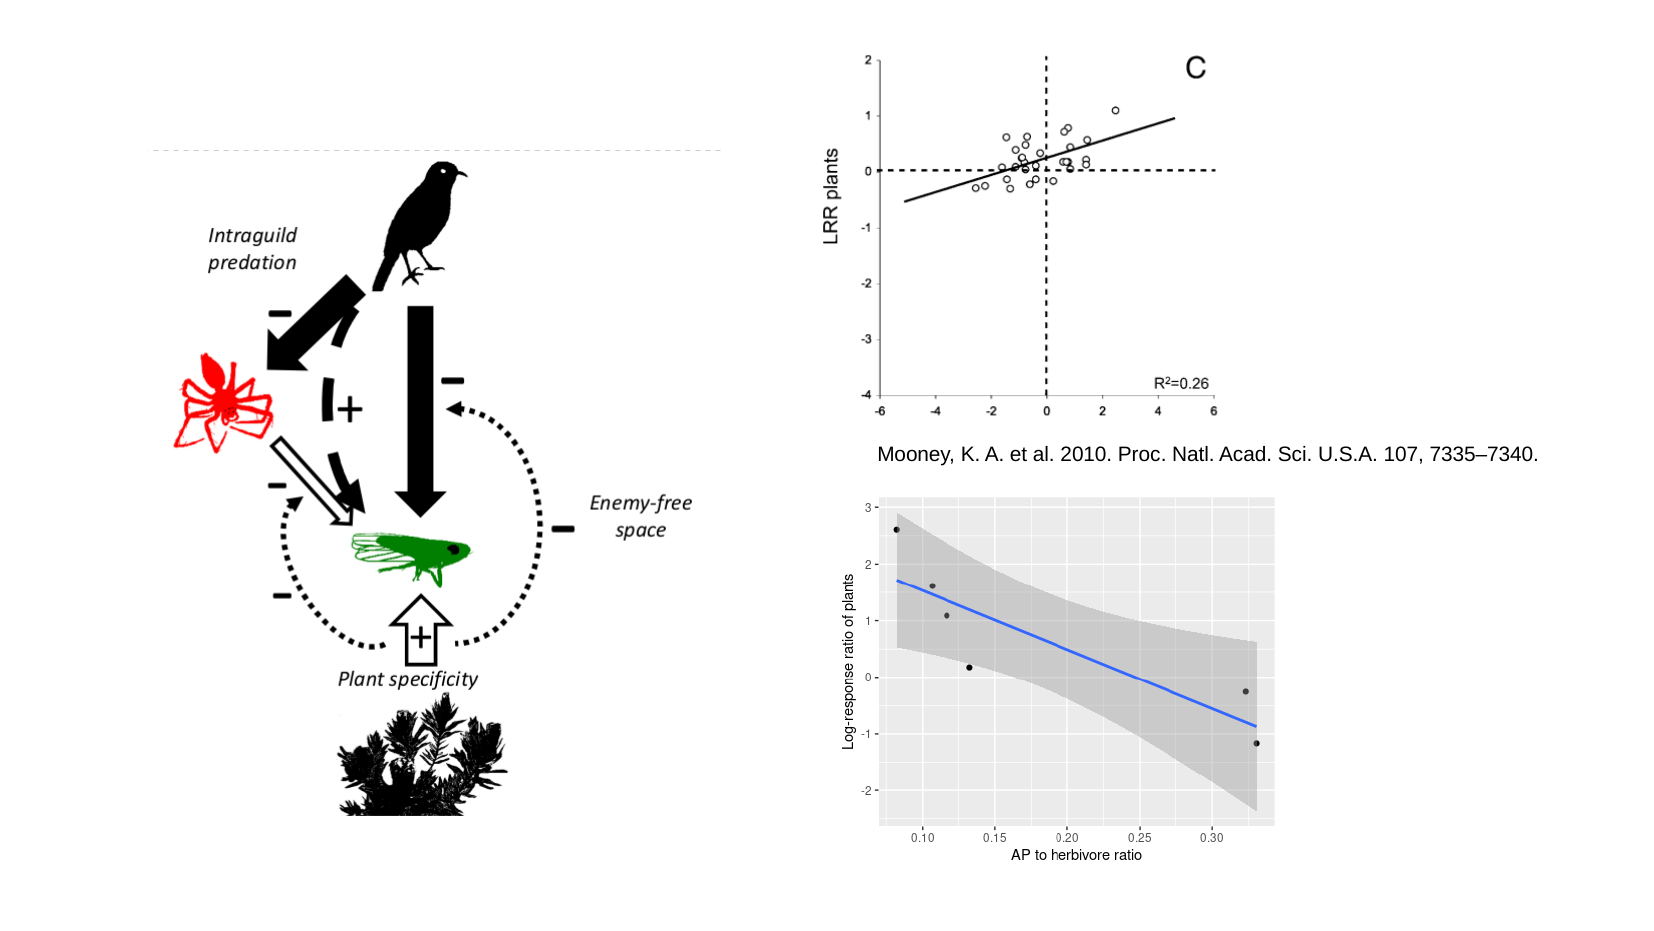

Mooney, K. A. et al. 2010. Proc. Natl. Acad. Sci. U.S.A. 107, 7335–7340.